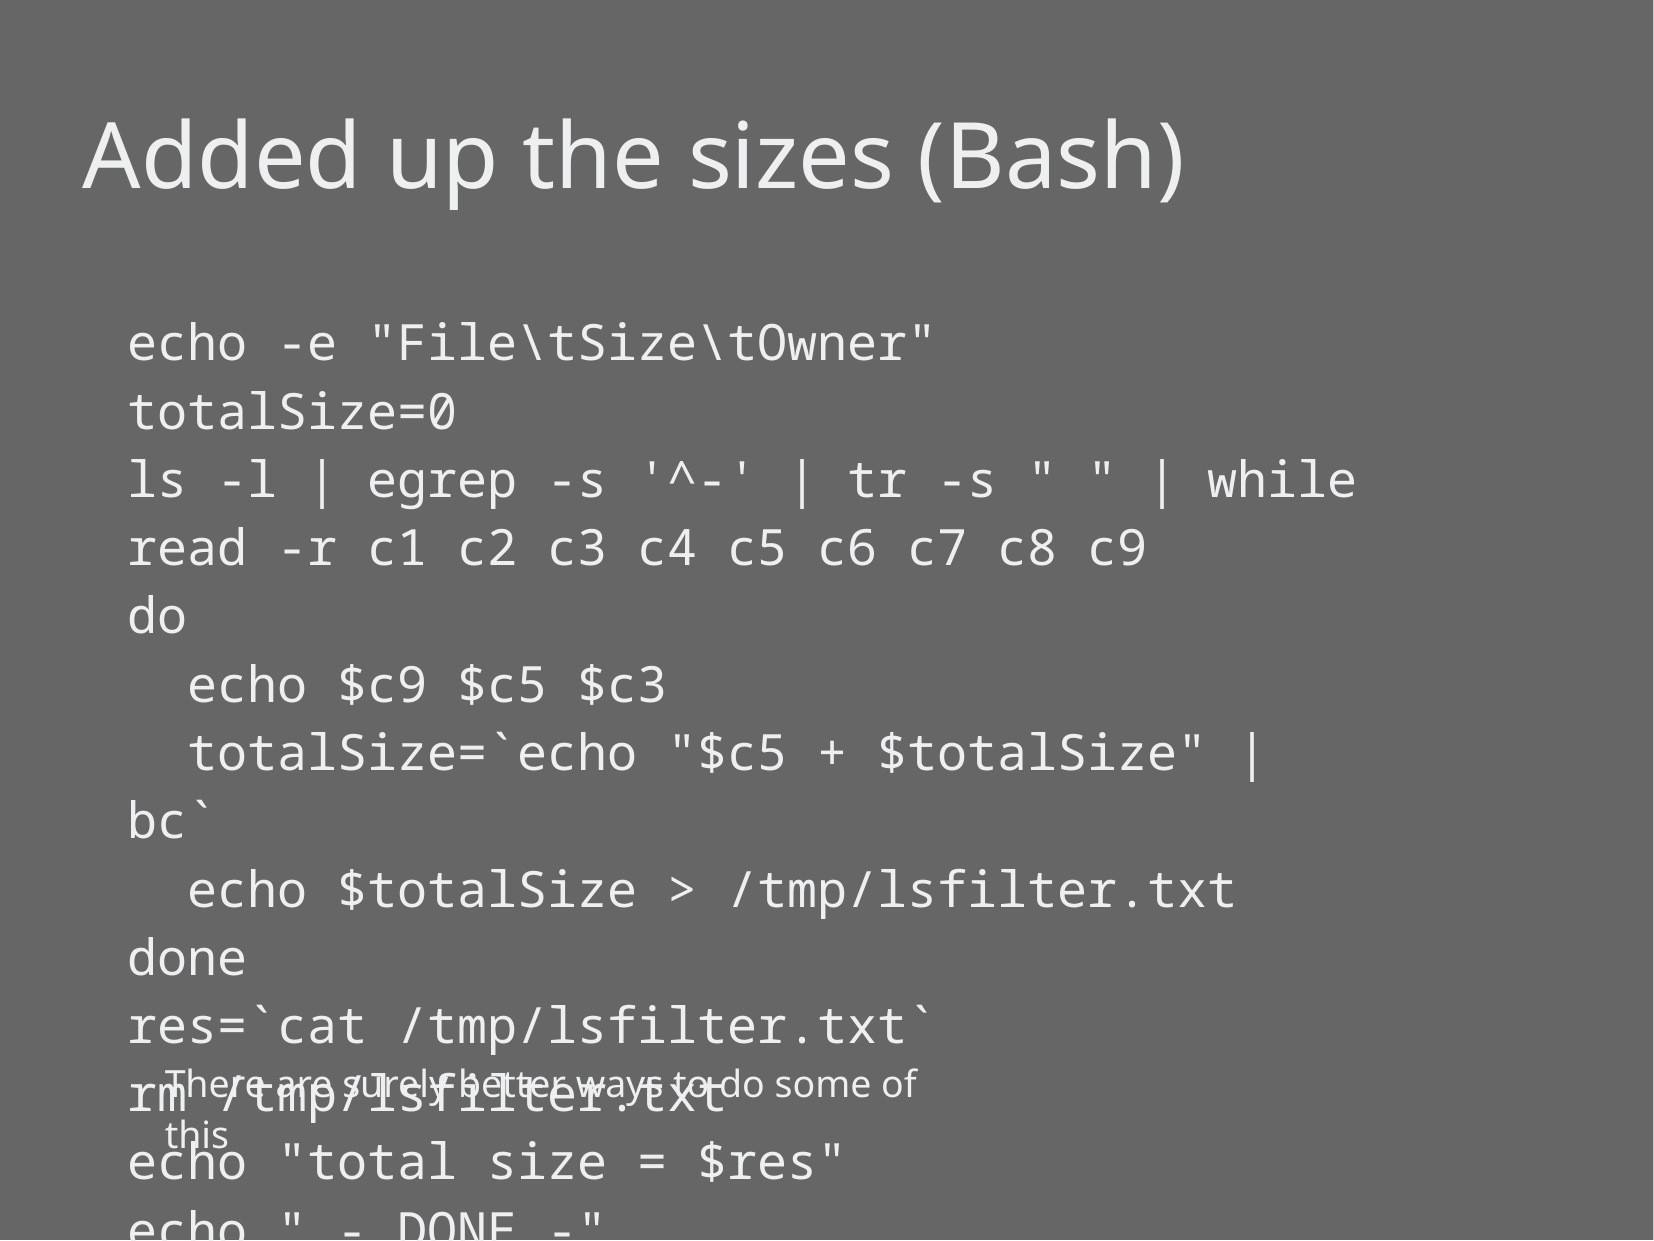

# Added up the sizes (Bash)
echo -e "File\tSize\tOwner"
totalSize=0
ls -l | egrep -s '^-' | tr -s " " | while read -r c1 c2 c3 c4 c5 c6 c7 c8 c9
do
 echo $c9 $c5 $c3
 totalSize=`echo "$c5 + $totalSize" | bc`
 echo $totalSize > /tmp/lsfilter.txt
done
res=`cat /tmp/lsfilter.txt`
rm /tmp/lsfilter.txt
echo "total size = $res"
echo " - DONE -"
There are surely better ways to do some of this